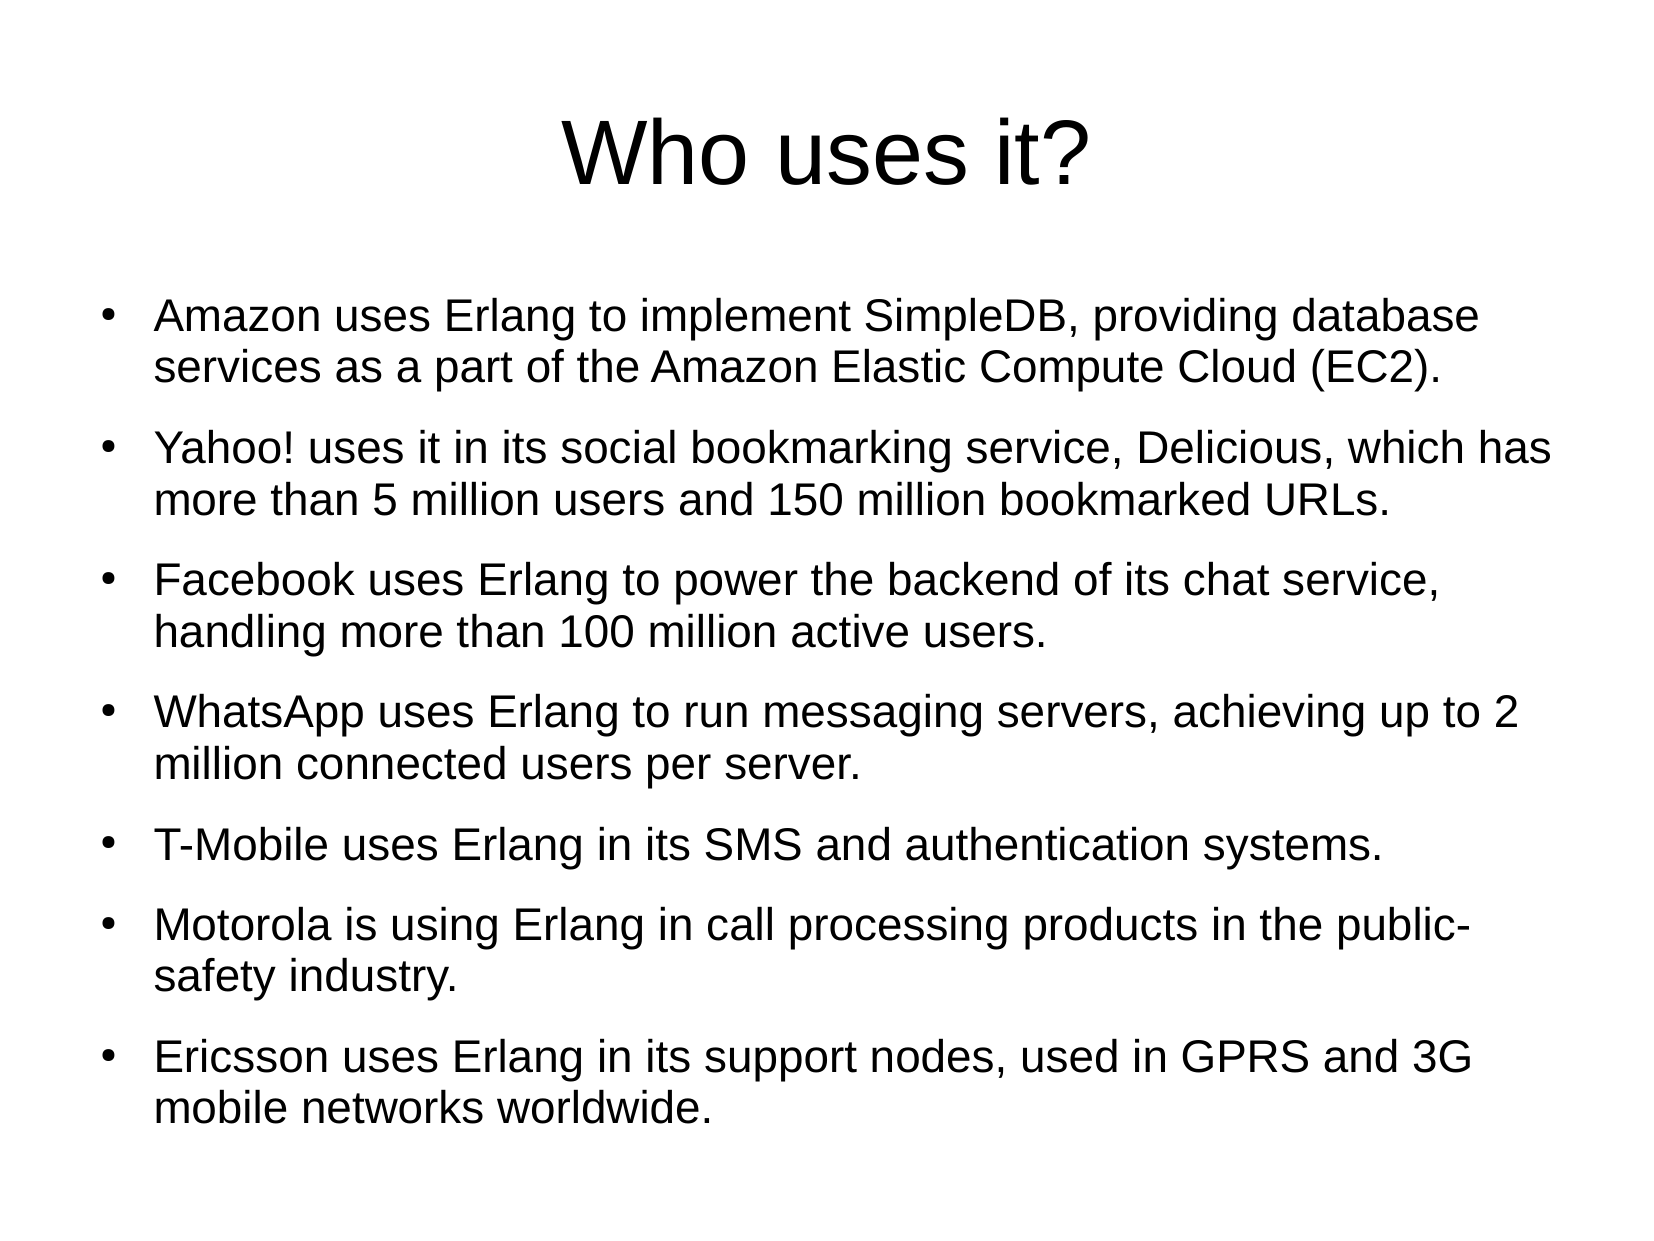

# Who uses it?
Amazon uses Erlang to implement SimpleDB, providing database services as a part of the Amazon Elastic Compute Cloud (EC2).
Yahoo! uses it in its social bookmarking service, Delicious, which has more than 5 million users and 150 million bookmarked URLs.
Facebook uses Erlang to power the backend of its chat service, handling more than 100 million active users.
WhatsApp uses Erlang to run messaging servers, achieving up to 2 million connected users per server.
T-Mobile uses Erlang in its SMS and authentication systems.
Motorola is using Erlang in call processing products in the public-safety industry.
Ericsson uses Erlang in its support nodes, used in GPRS and 3G mobile networks worldwide.